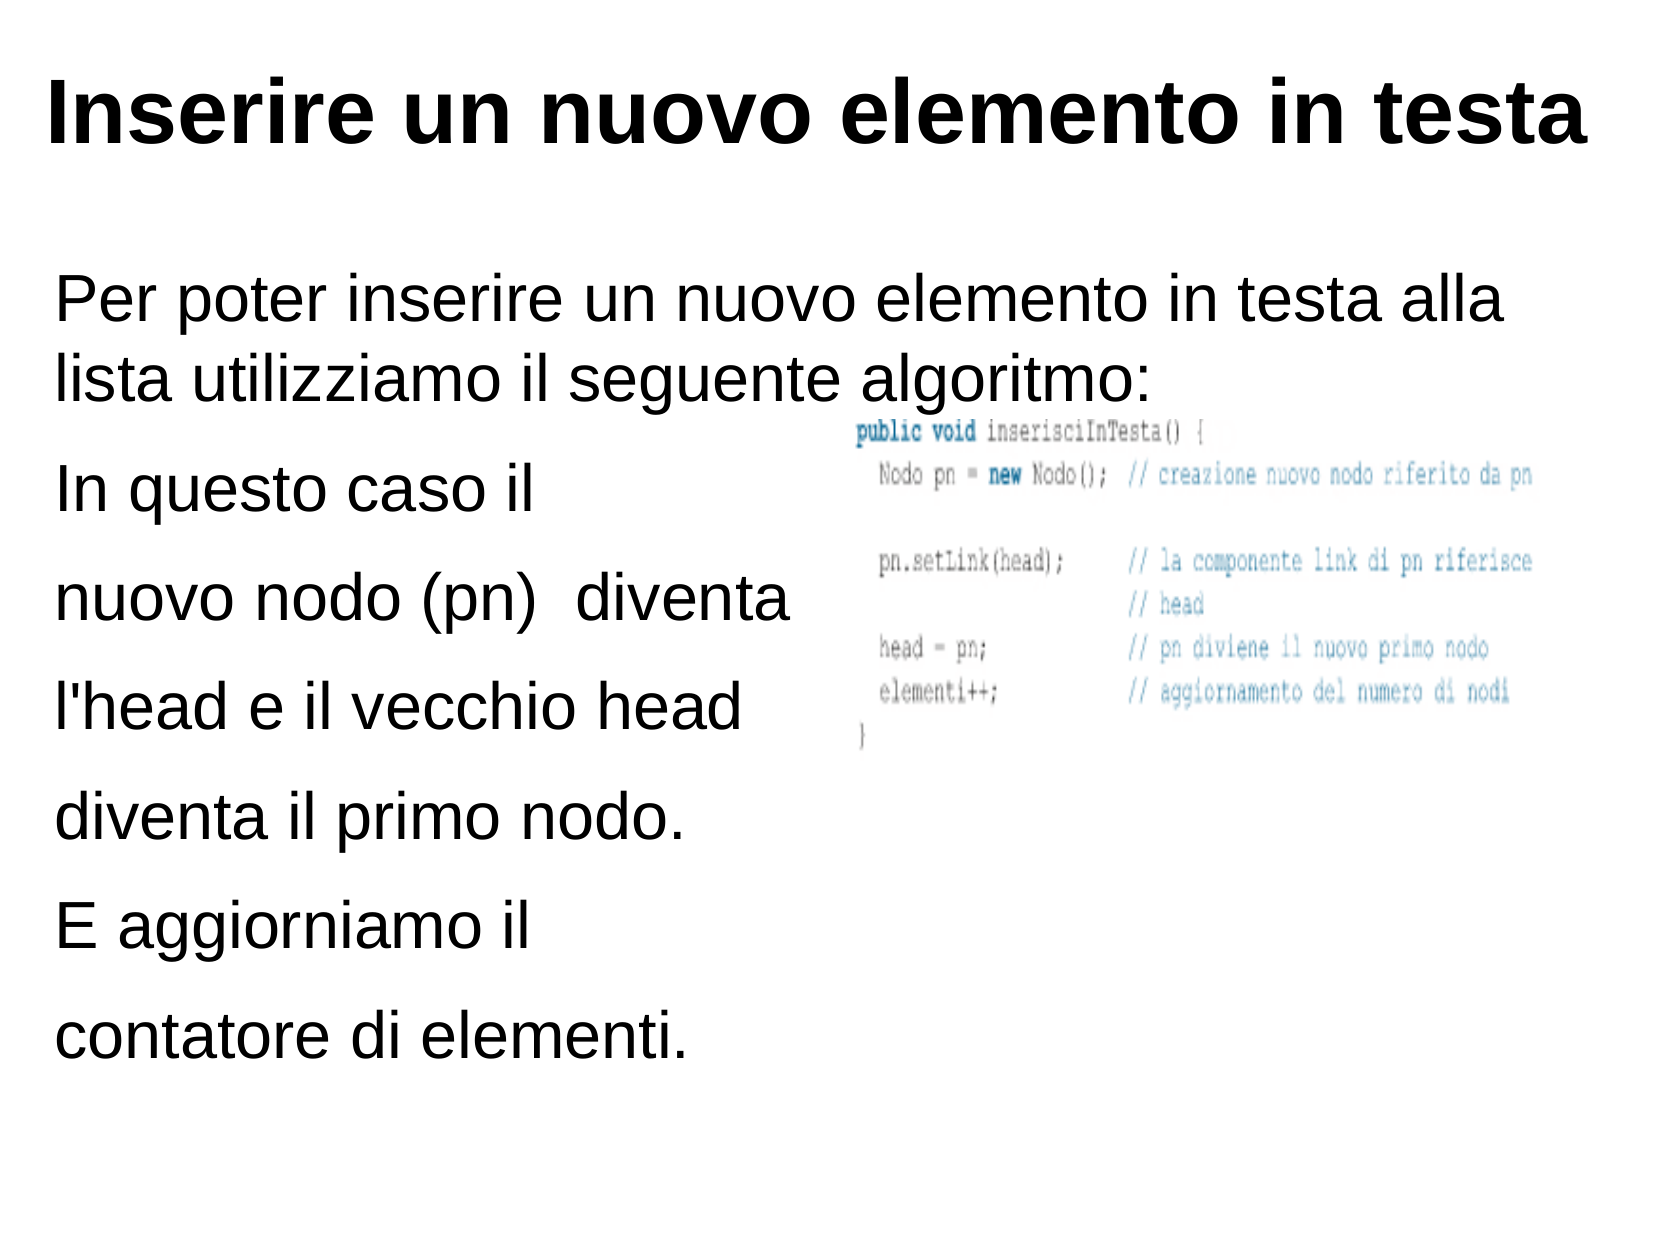

# Inserire un nuovo elemento in testa
Per poter inserire un nuovo elemento in testa alla lista utilizziamo il seguente algoritmo:
In questo caso il
nuovo nodo (pn) diventa
l'head e il vecchio head
diventa il primo nodo.
E aggiorniamo il
contatore di elementi.